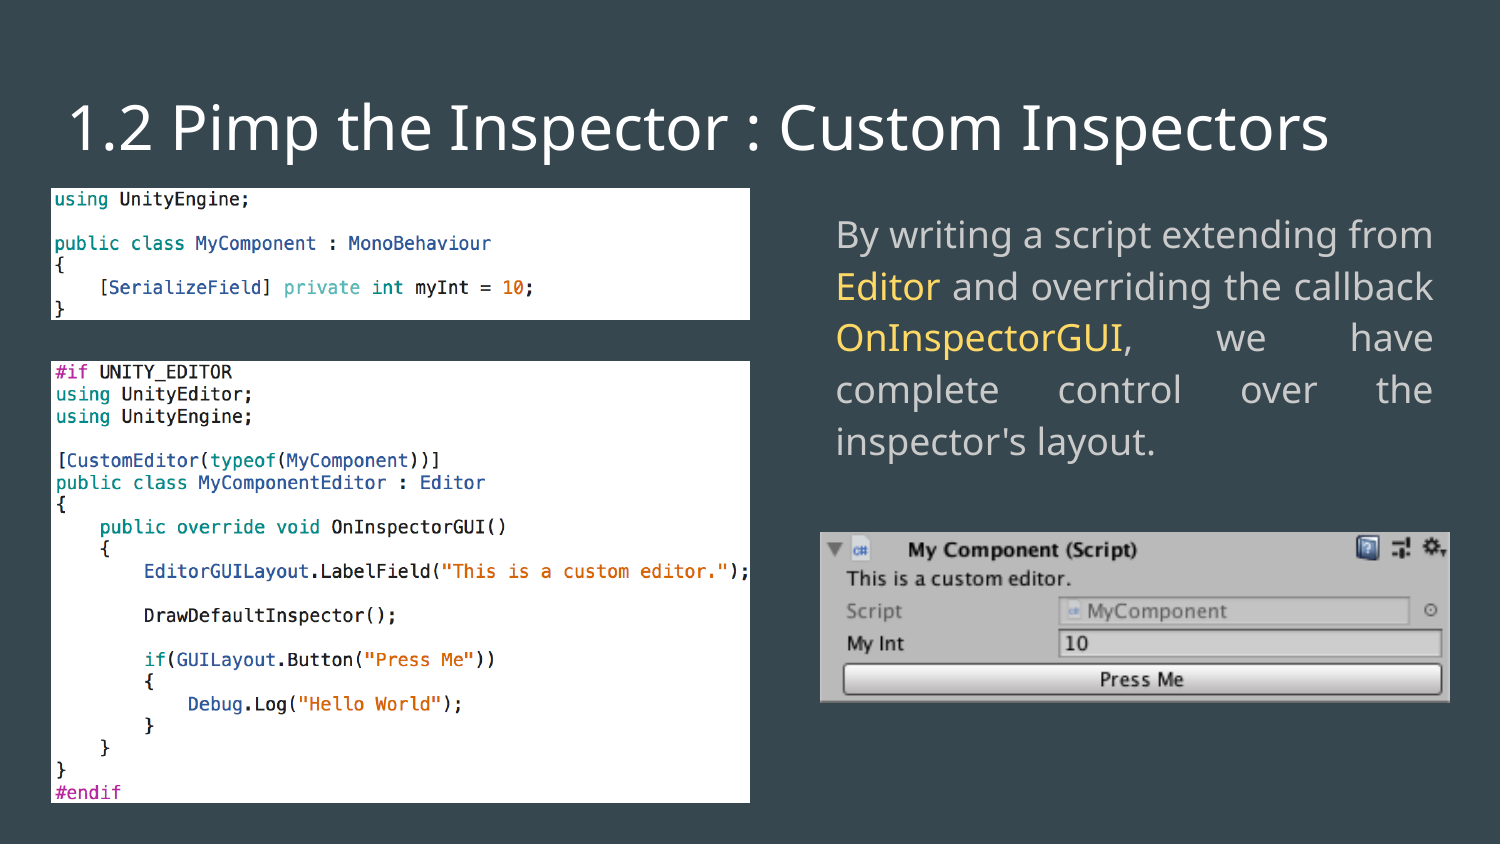

# 1.2 Pimp the Inspector : Custom Inspectors
By writing a script extending from Editor and overriding the callback OnInspectorGUI, we have complete control over the inspector's layout.